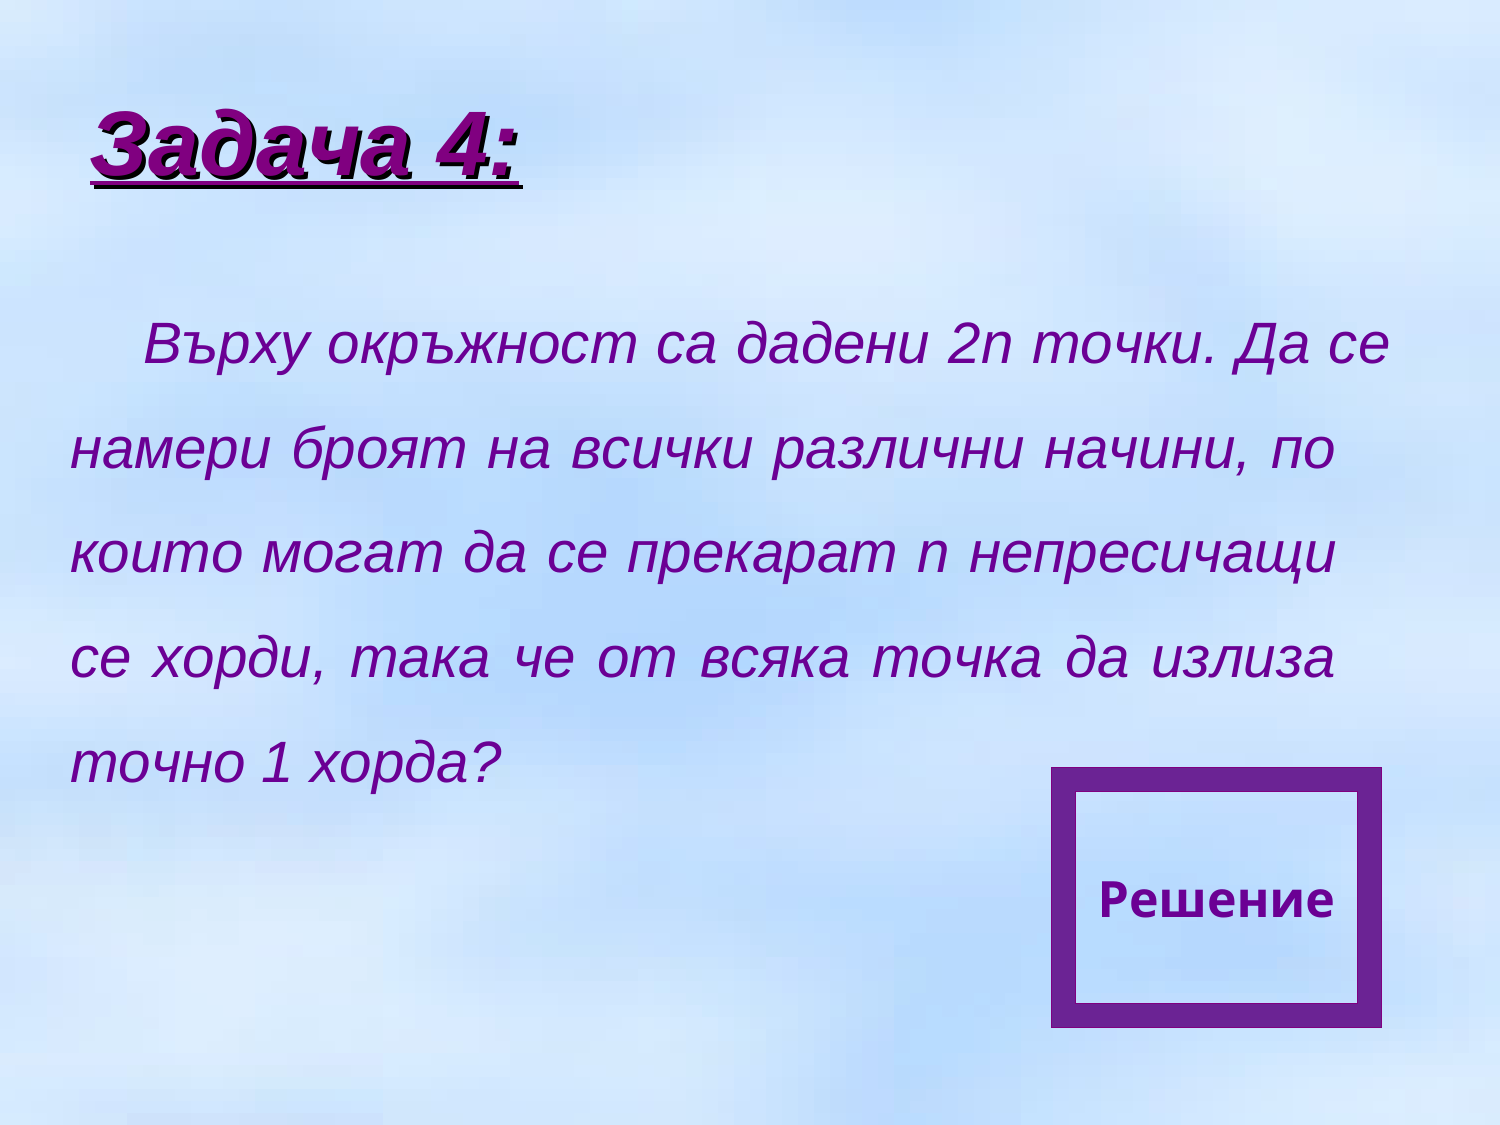

# Задача 4:
Върху окръжност са дадени 2n точки. Да се намери броят на всички различни начини, по които могат да се прекарат n непресичащи се хорди, така че от всяка точка да излиза точно 1 хорда?
Решение